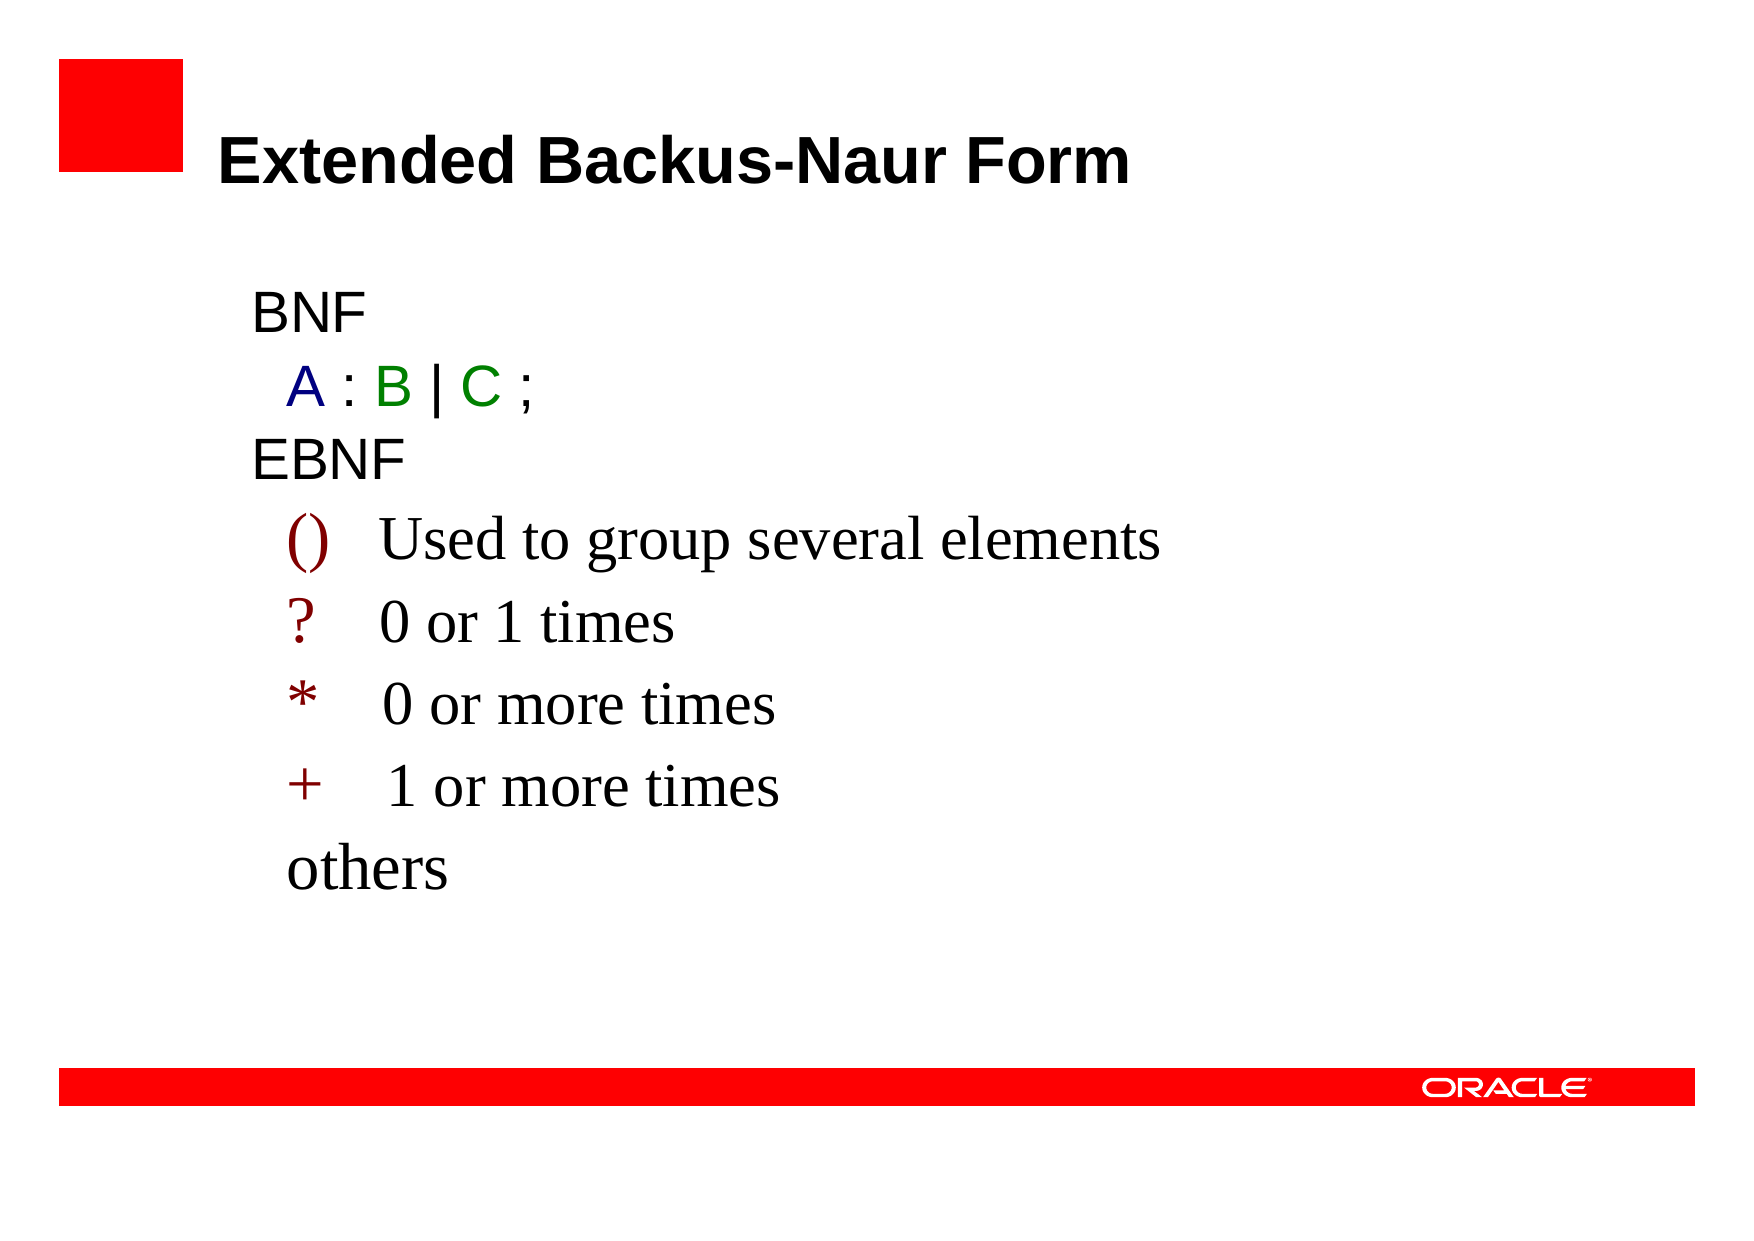

# Extended Backus-Naur Form
BNF
A : B | C ;
EBNF
() Used to group several elements
? 0 or 1 times
* 0 or more times
+ 1 or more times
others